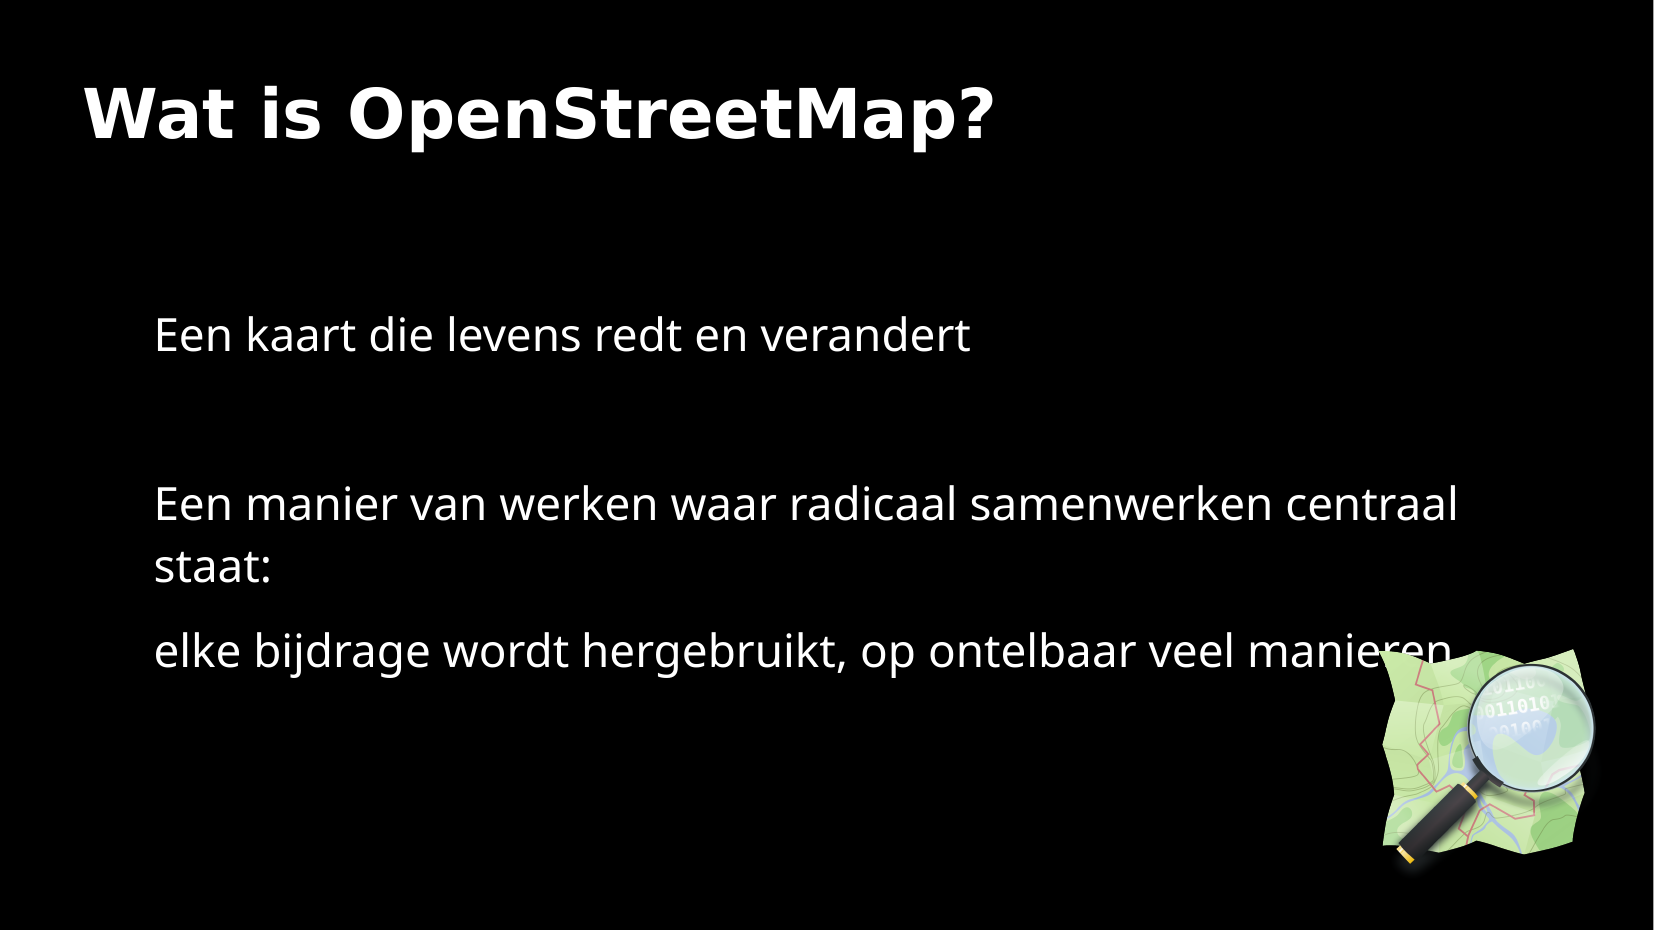

# Wat is OpenStreetMap?
Een kaart die levens redt en verandert
Een manier van werken waar radicaal samenwerken centraal staat:
elke bijdrage wordt hergebruikt, op ontelbaar veel manieren